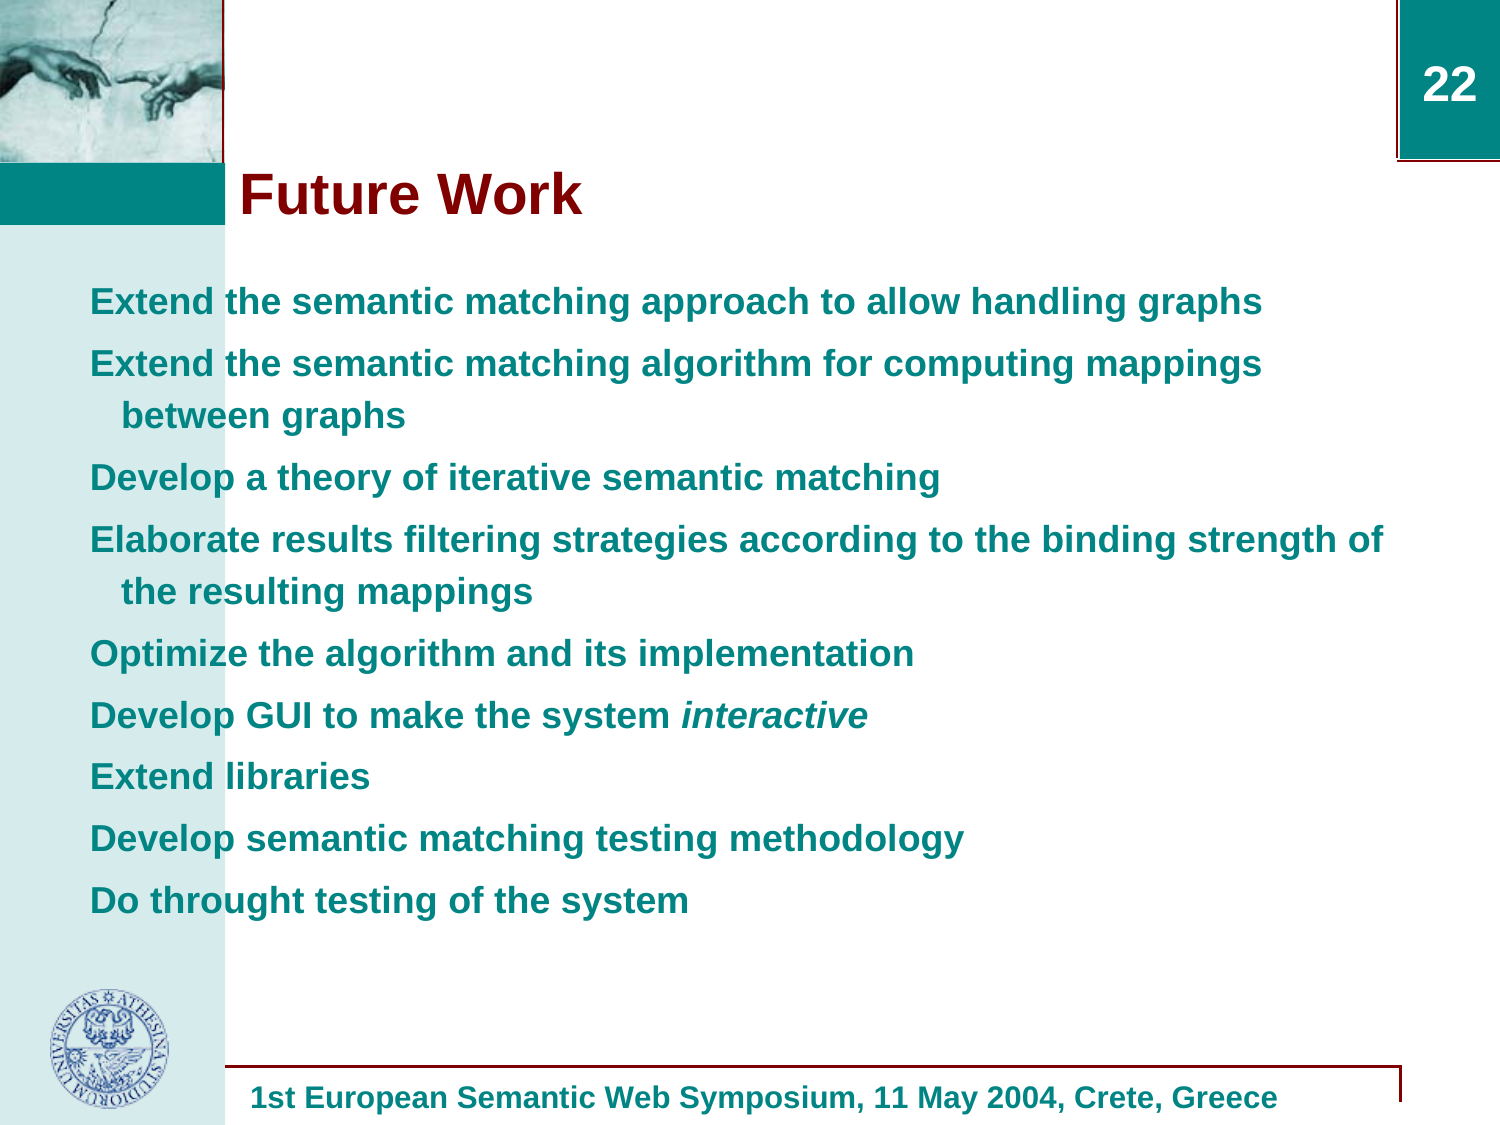

22
# Future Work
Extend the semantic matching approach to allow handling graphs
Extend the semantic matching algorithm for computing mappings between graphs
Develop a theory of iterative semantic matching
Elaborate results filtering strategies according to the binding strength of the resulting mappings
Optimize the algorithm and its implementation
Develop GUI to make the system interactive
Extend libraries
Develop semantic matching testing methodology
Do throught testing of the system